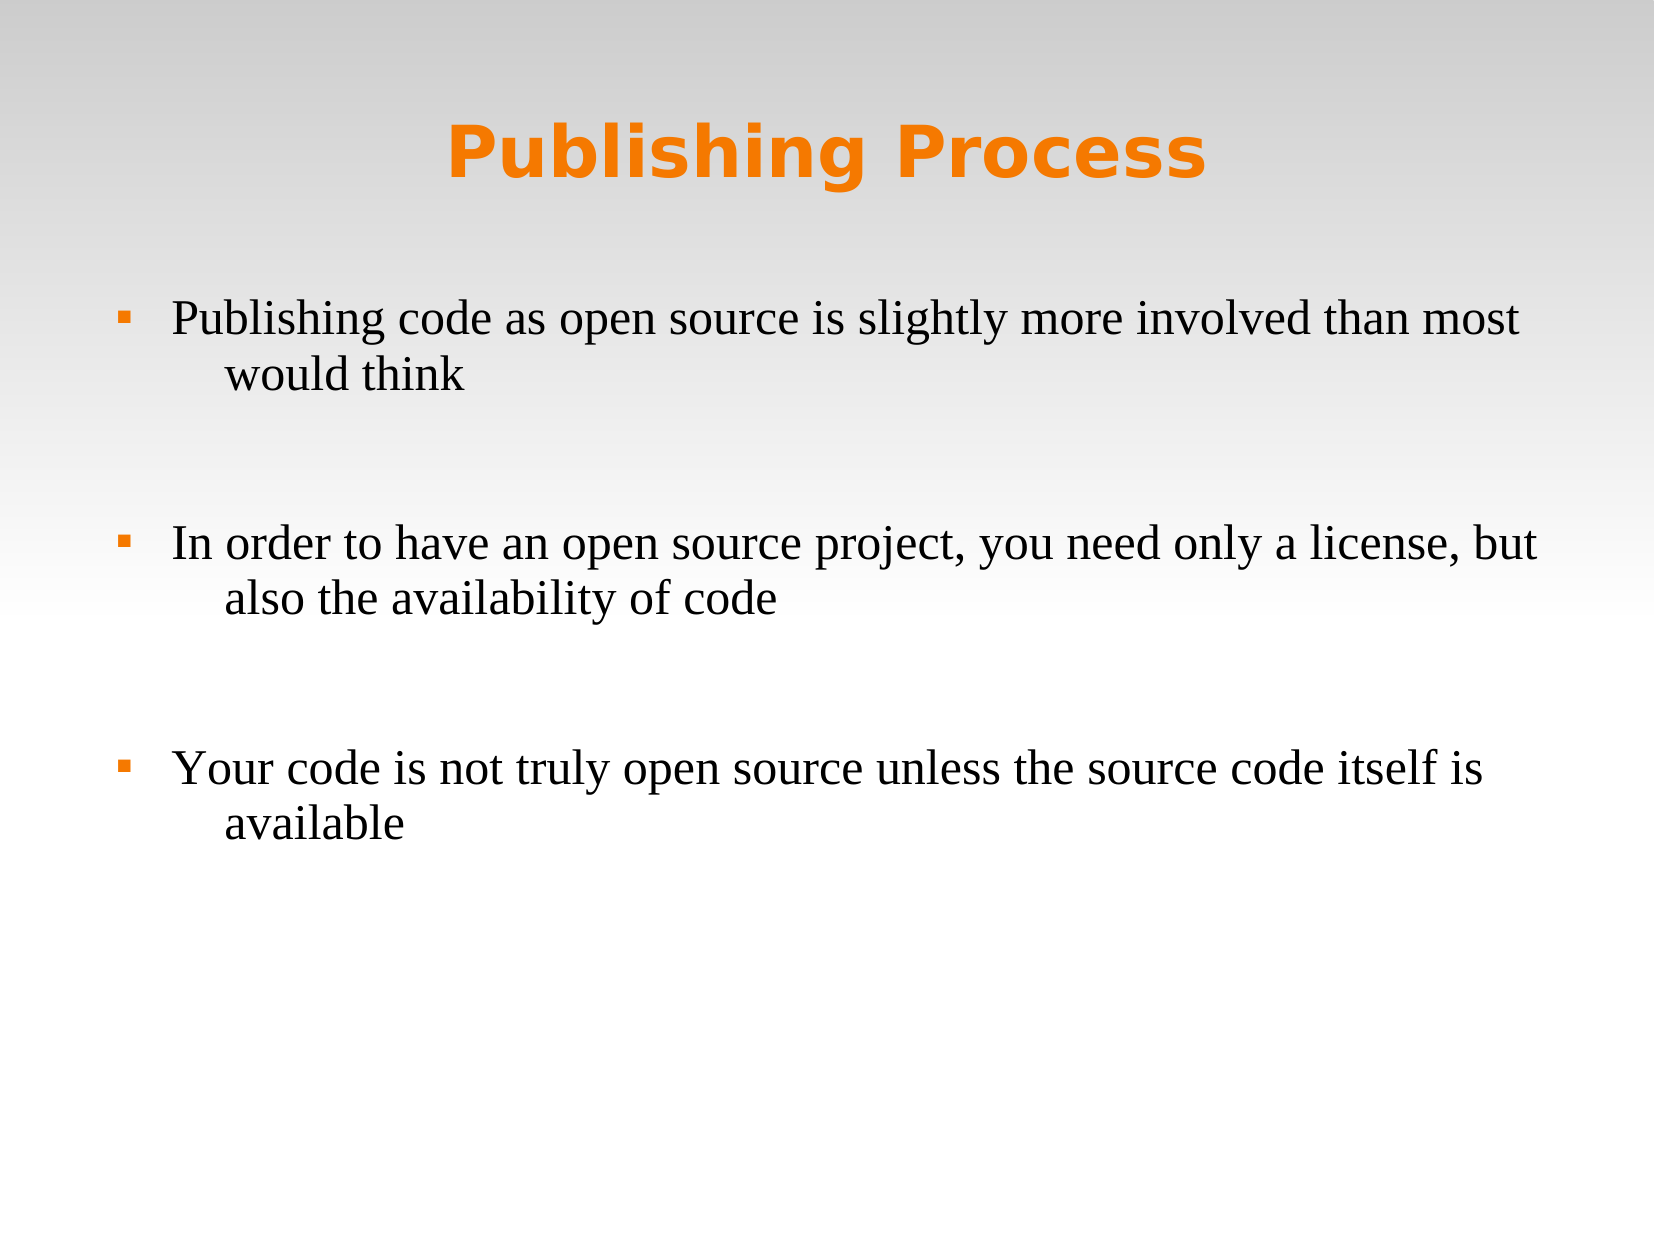

# Publishing Process
Publishing code as open source is slightly more involved than most would think
In order to have an open source project, you need only a license, but also the availability of code
Your code is not truly open source unless the source code itself is available